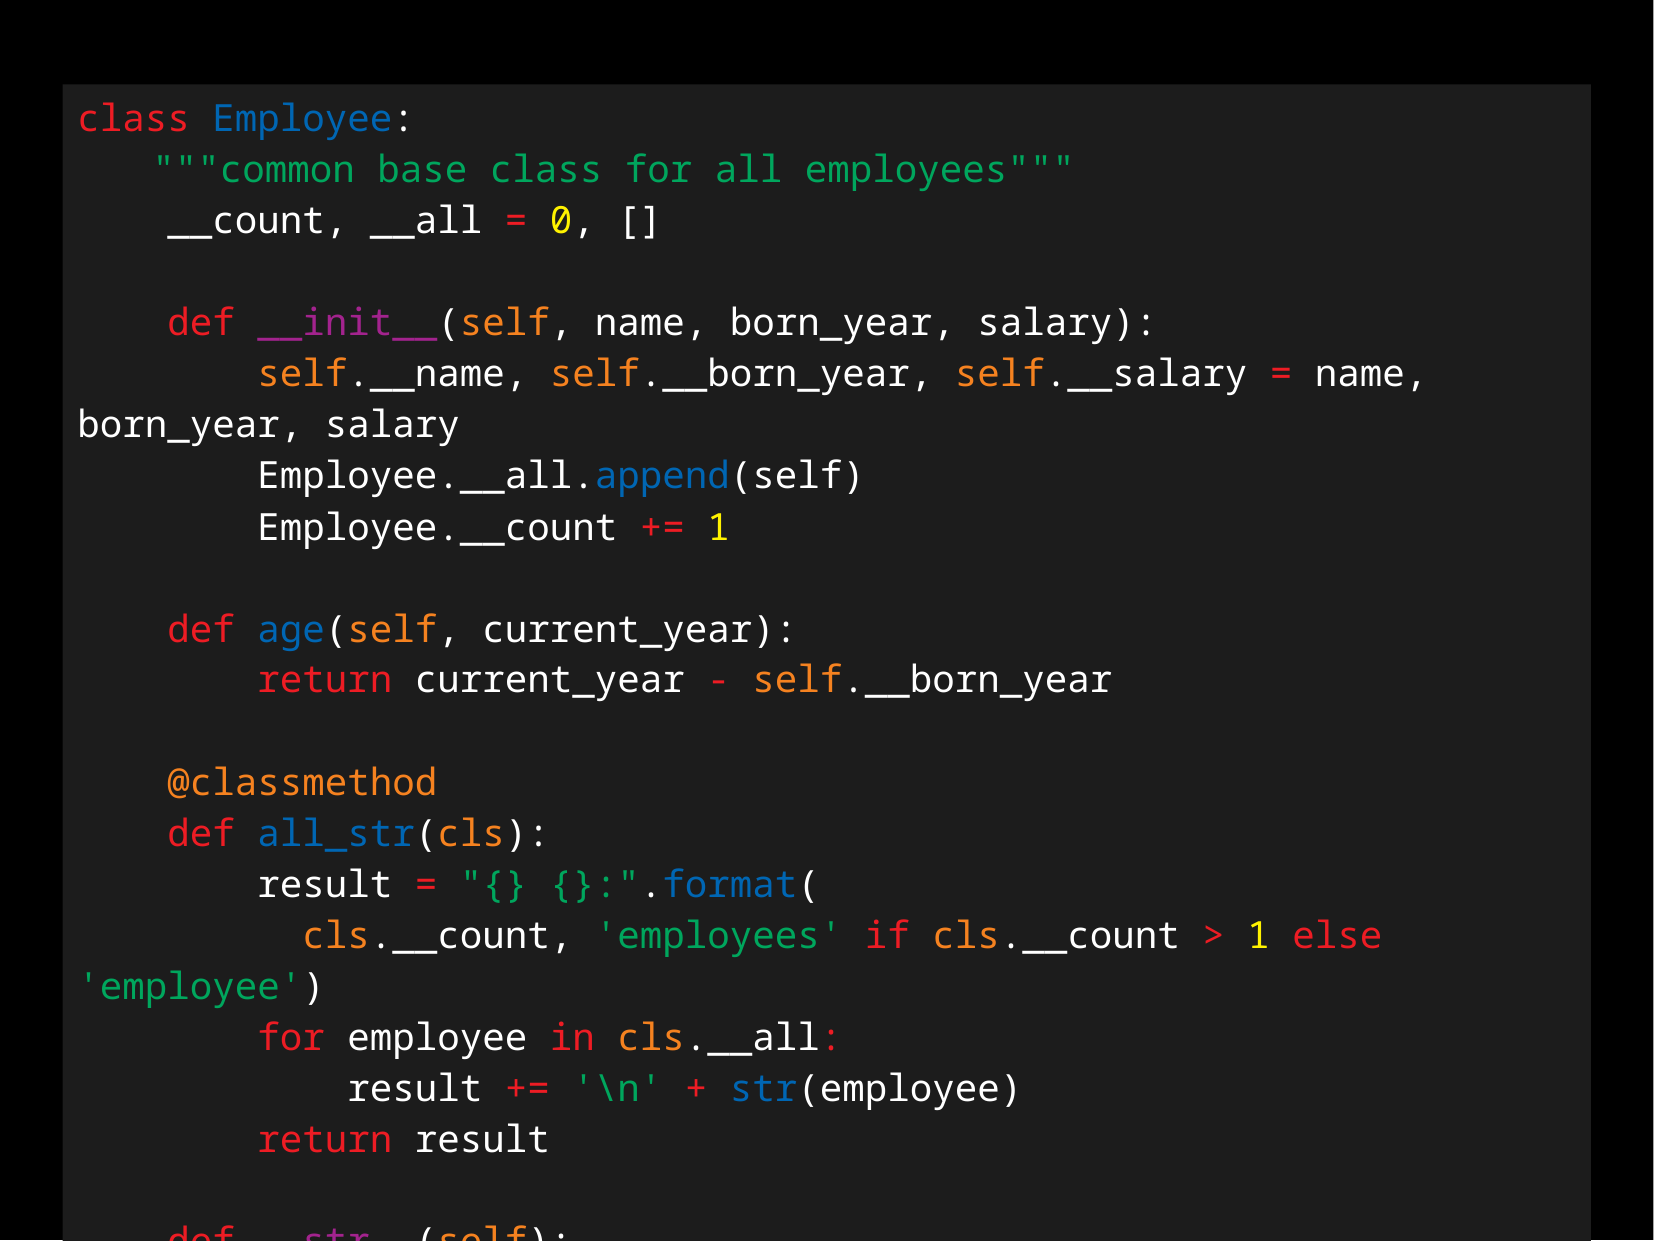

class Employee:
	"""common base class for all employees"""
 __count, __all = 0, []
 def __init__(self, name, born_year, salary):
 self.__name, self.__born_year, self.__salary = name, born_year, salary
 Employee.__all.append(self)
 Employee.__count += 1
 def age(self, current_year):
 return current_year - self.__born_year
 @classmethod
 def all_str(cls):
 result = "{} {}:".format(
			cls.__count, 'employees' if cls.__count > 1 else 'employee')
 for employee in cls.__all:
 result += '\n' + str(employee)
 return result
 def __str__(self):
 return "{} born on {}, salary={}".format(
			self.__name, self.__born_year, self.__salary)
emp1 = Employee("Abolfazl", 1996, 12345)
emp2 = Employee("Sarah", 1997, 54321)
print(emp1.age(2019))
print(Employee.all_str())